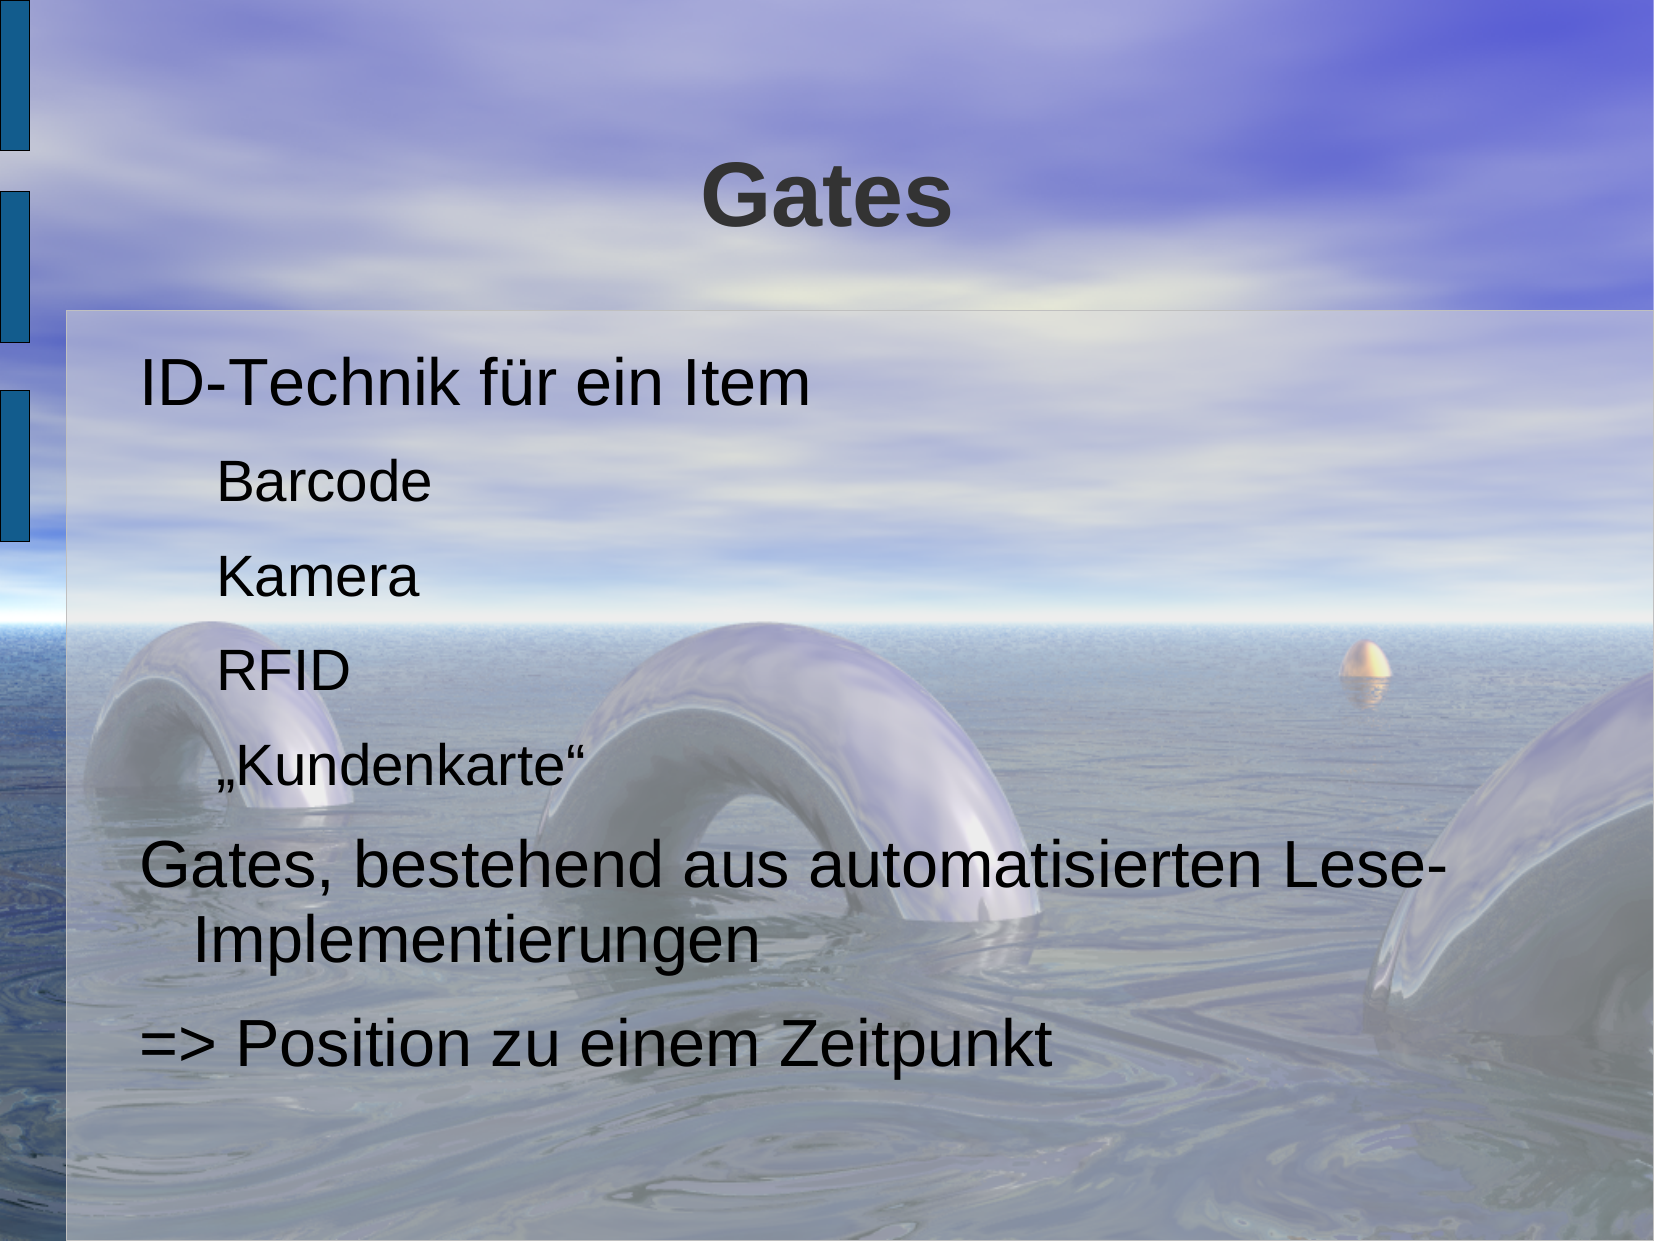

# Gates
ID-Technik für ein Item
Barcode
Kamera
RFID
„Kundenkarte“
Gates, bestehend aus automatisierten Lese-Implementierungen
=> Position zu einem Zeitpunkt